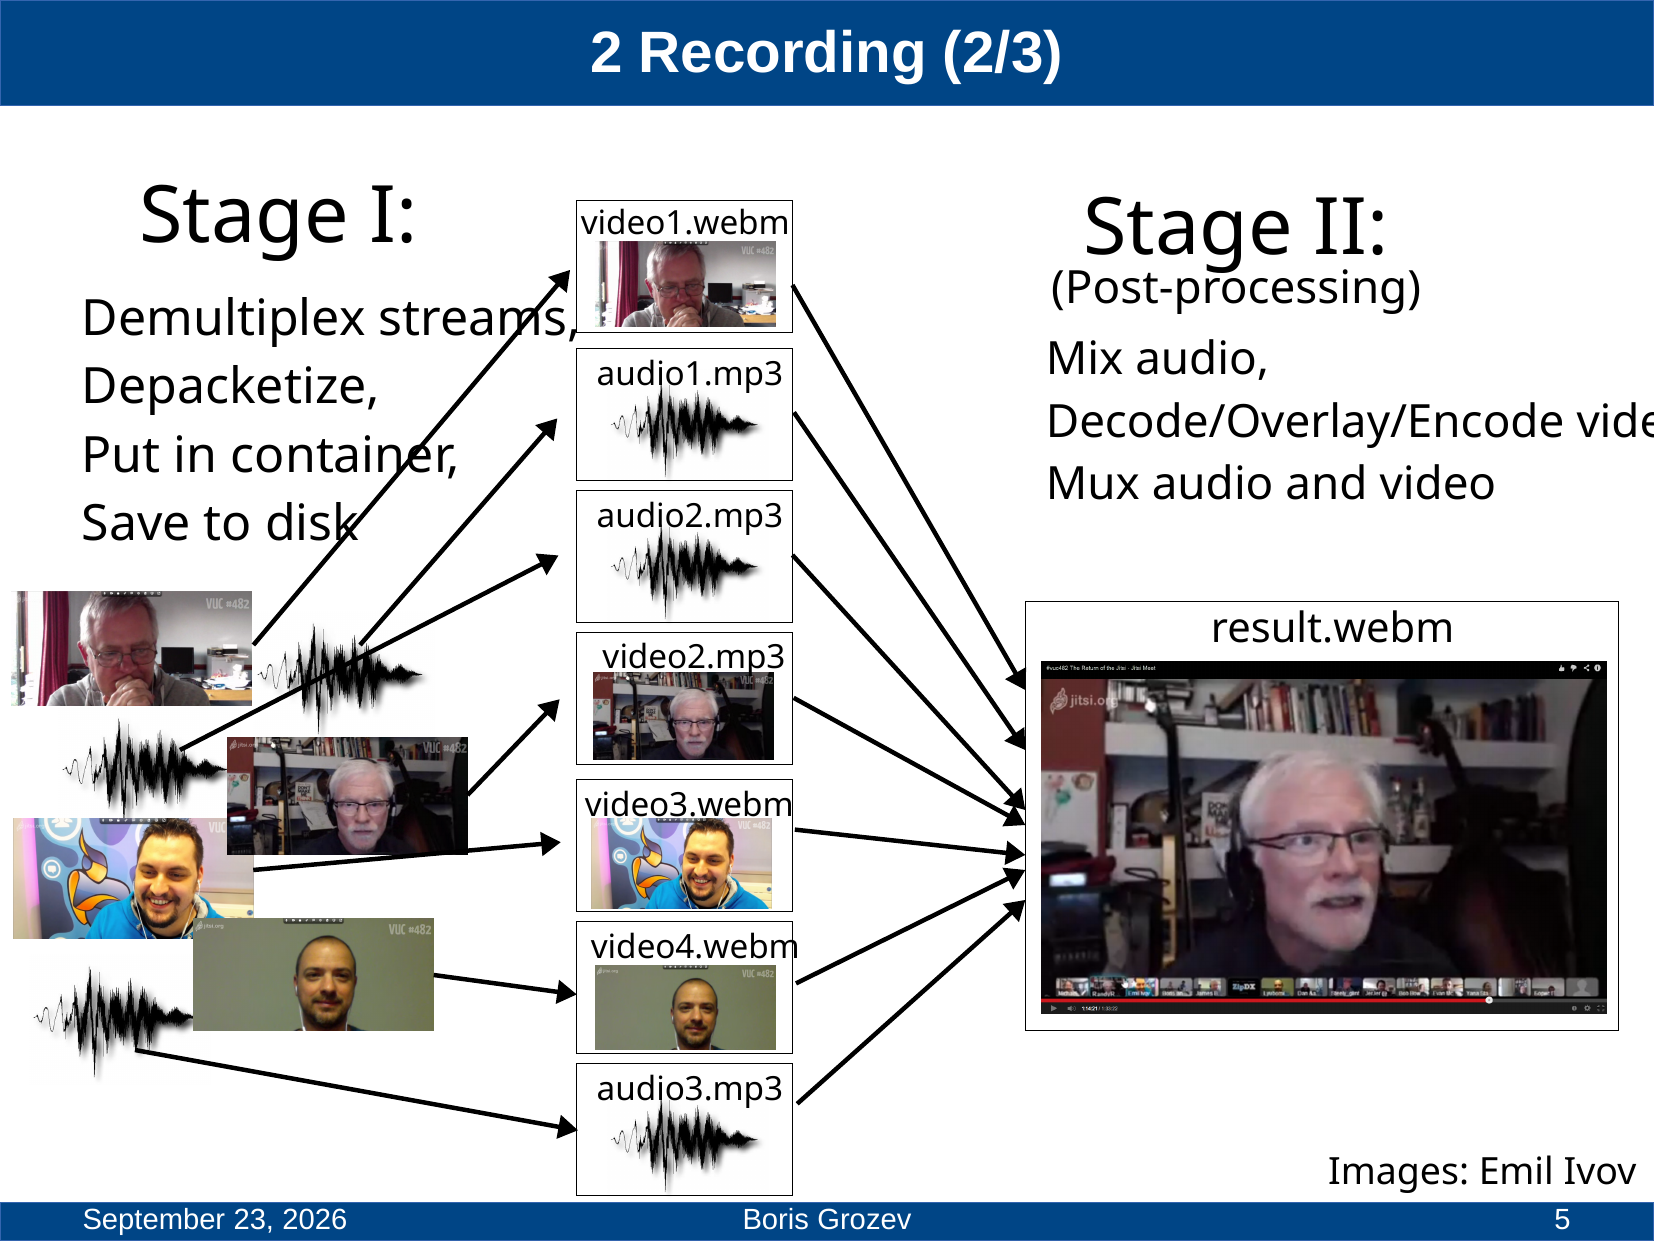

# 2 Recording (2/3)
Stage I:
Stage II:
video1.webm
(Post-processing)
Demultiplex streams,
Depacketize,
Put in container,
Save to disk
Mix audio,
Decode/Overlay/Encode video,
Mux audio and video
audio1.mp3
audio2.mp3
result.webm
video2.mp3
video3.webm
video4.webm
audio3.mp3
Images: Emil Ivov
Boris Grozev
5